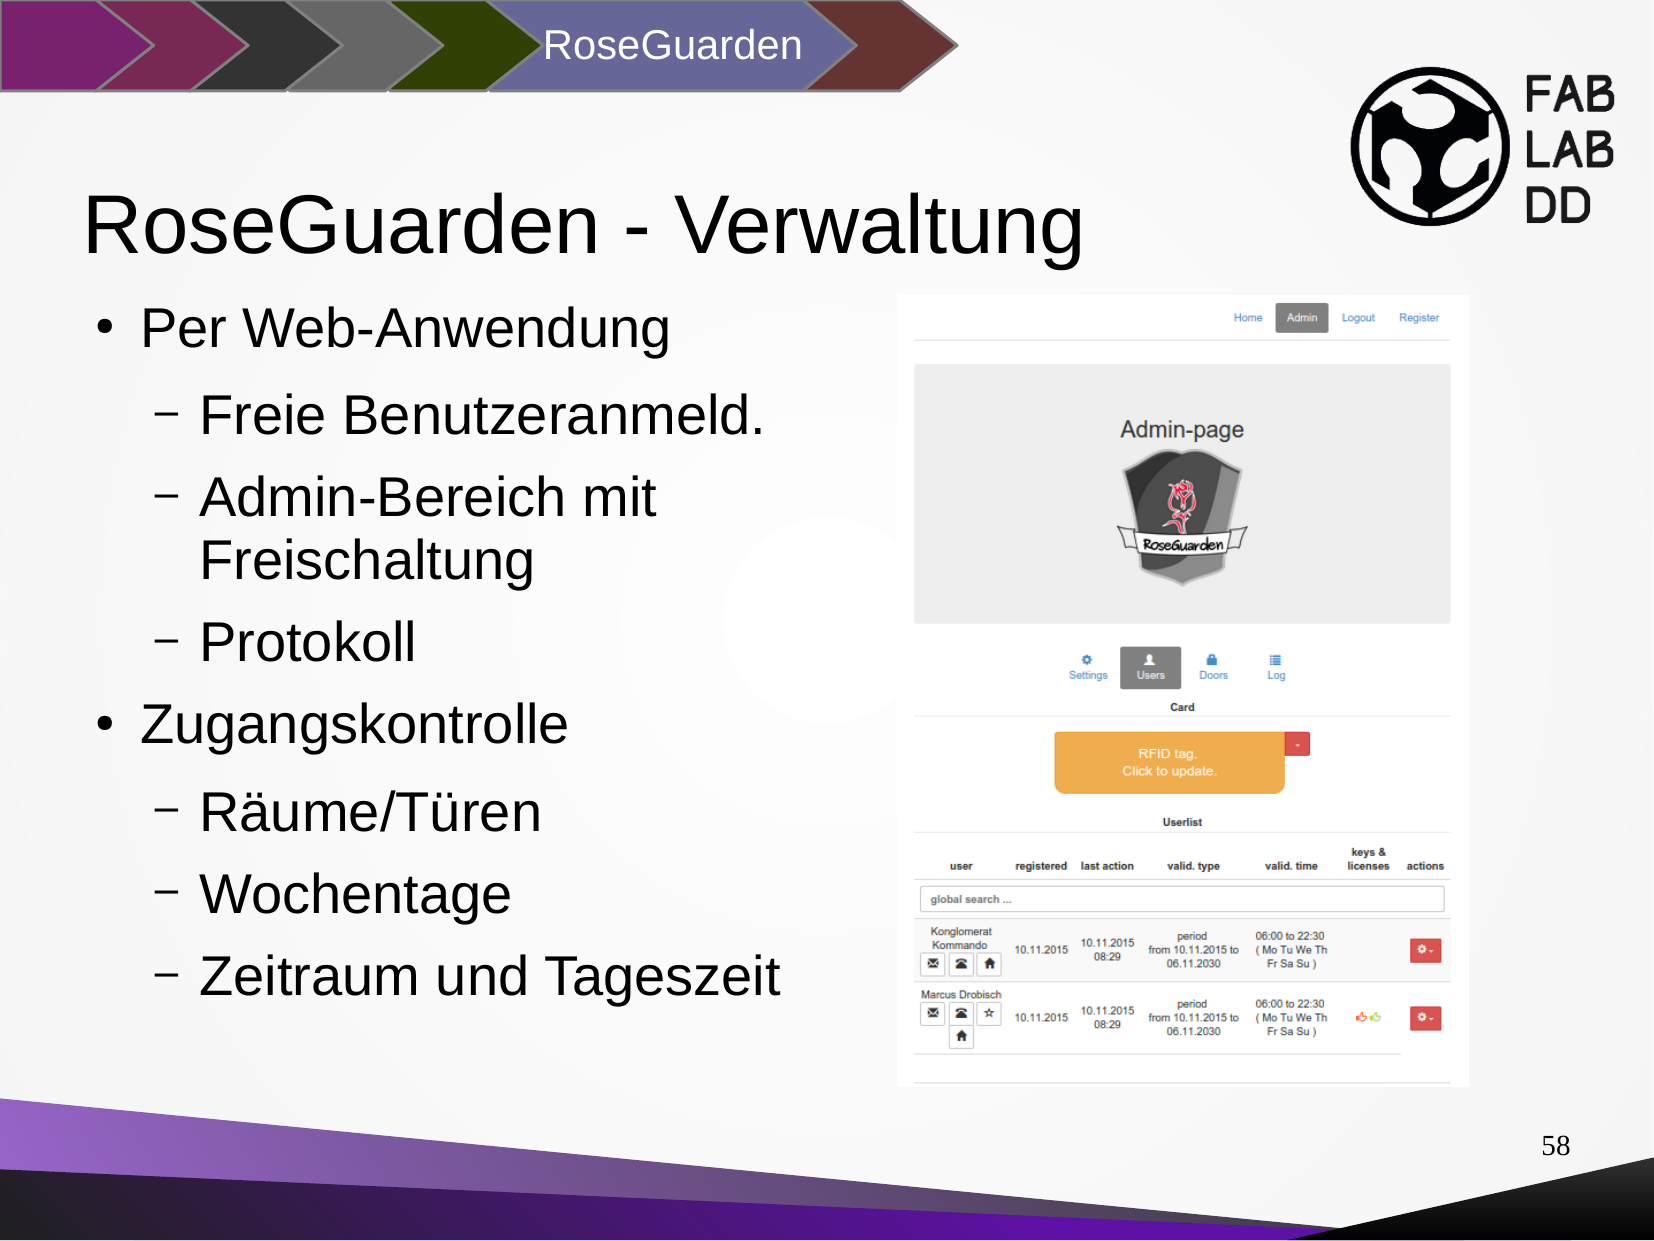

RoseGuarden
# RoseGuarden - Verwaltung
Per Web-Anwendung
Freie Benutzeranmeld.
Admin-Bereich mit
Freischaltung
Protokoll
Zugangskontrolle
Räume/Türen
Wochentage
Zeitraum und Tageszeit